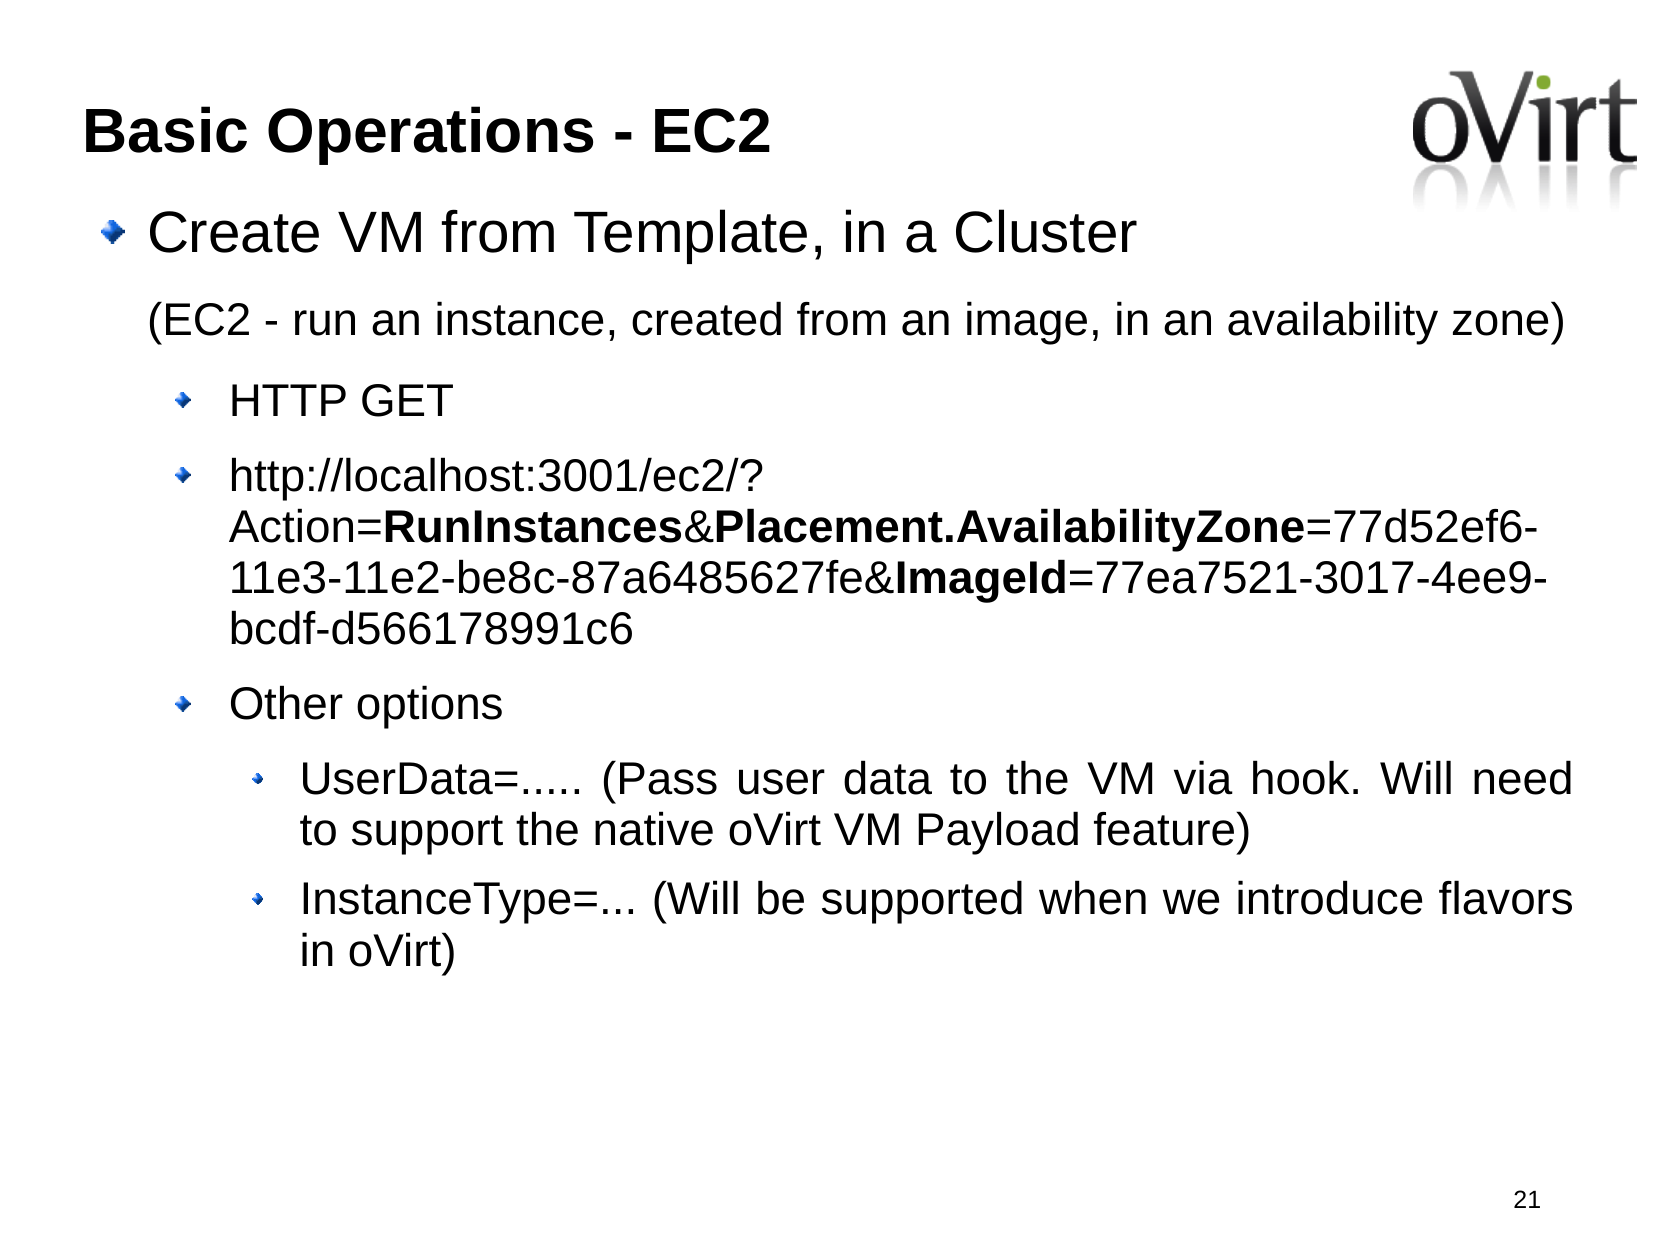

# Basic Operations - EC2
Create VM from Template, in a Cluster
(EC2 - run an instance, created from an image, in an availability zone)
HTTP GET
http://localhost:3001/ec2/?Action=RunInstances&Placement.AvailabilityZone=77d52ef6-11e3-11e2-be8c-87a6485627fe&ImageId=77ea7521-3017-4ee9-bcdf-d566178991c6
Other options
UserData=..... (Pass user data to the VM via hook. Will need to support the native oVirt VM Payload feature)
InstanceType=... (Will be supported when we introduce flavors in oVirt)